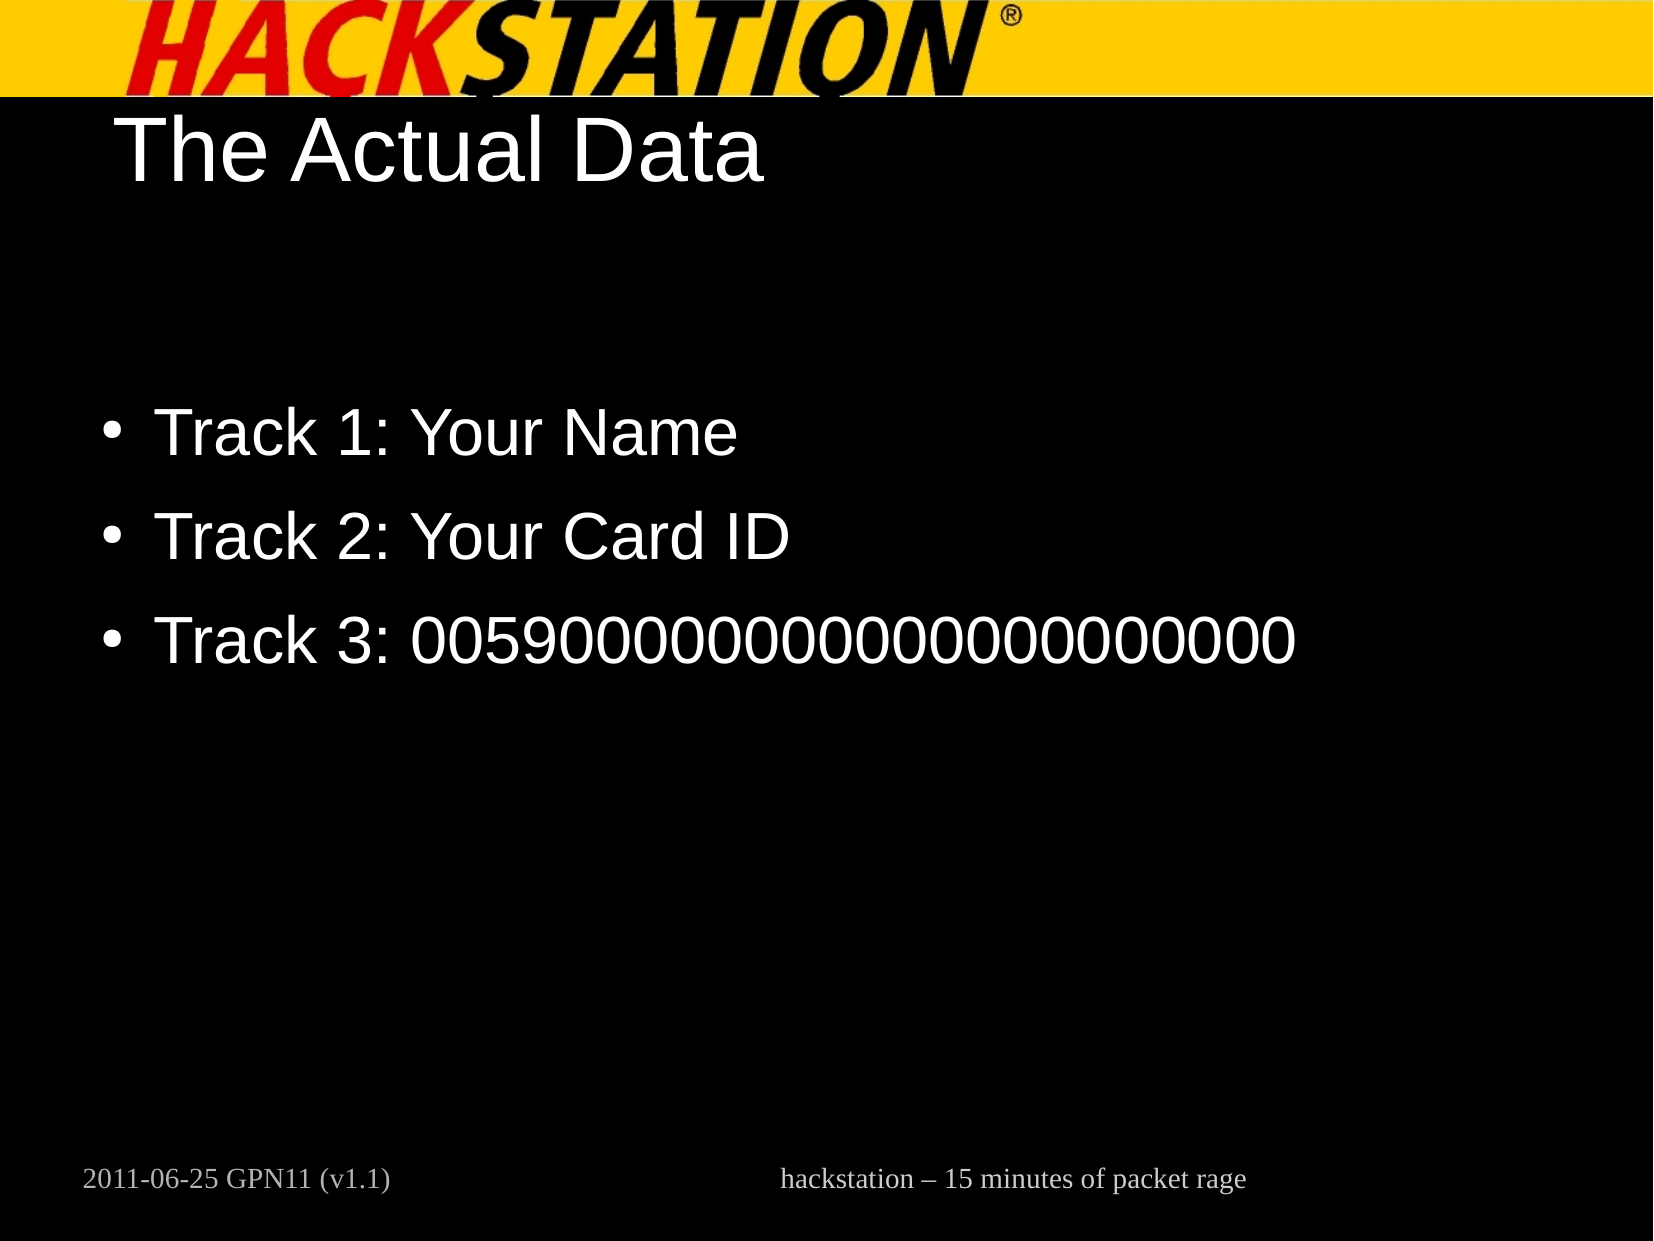

# The Actual Data
Track 1: Your Name
Track 2: Your Card ID
Track 3: 005900000000000000000000